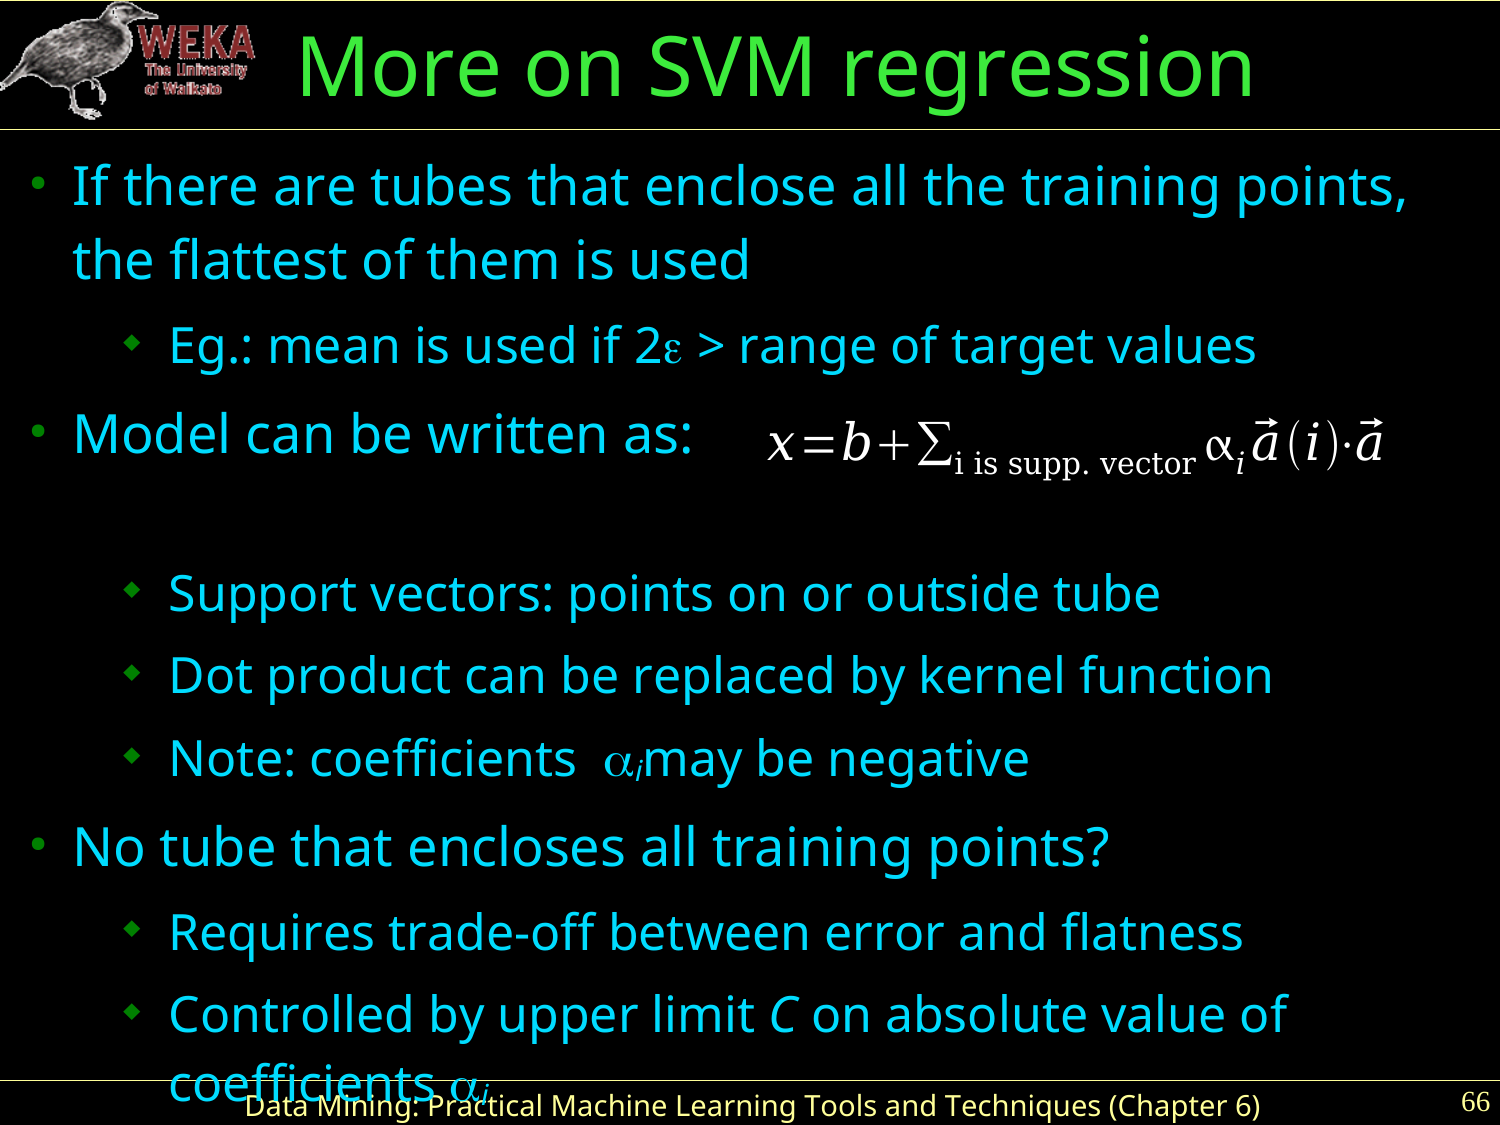

# More on SVM regression
If there are tubes that enclose all the training points, the flattest of them is used
Eg.: mean is used if 2e > range of target values
Model can be written as:
Support vectors: points on or outside tube
Dot product can be replaced by kernel function
Note: coefficients aimay be negative
No tube that encloses all training points?
Requires trade-off between error and flatness
Controlled by upper limit C on absolute value of coefficients ai
Data Mining: Practical Machine Learning Tools and Techniques (Chapter 6)
66